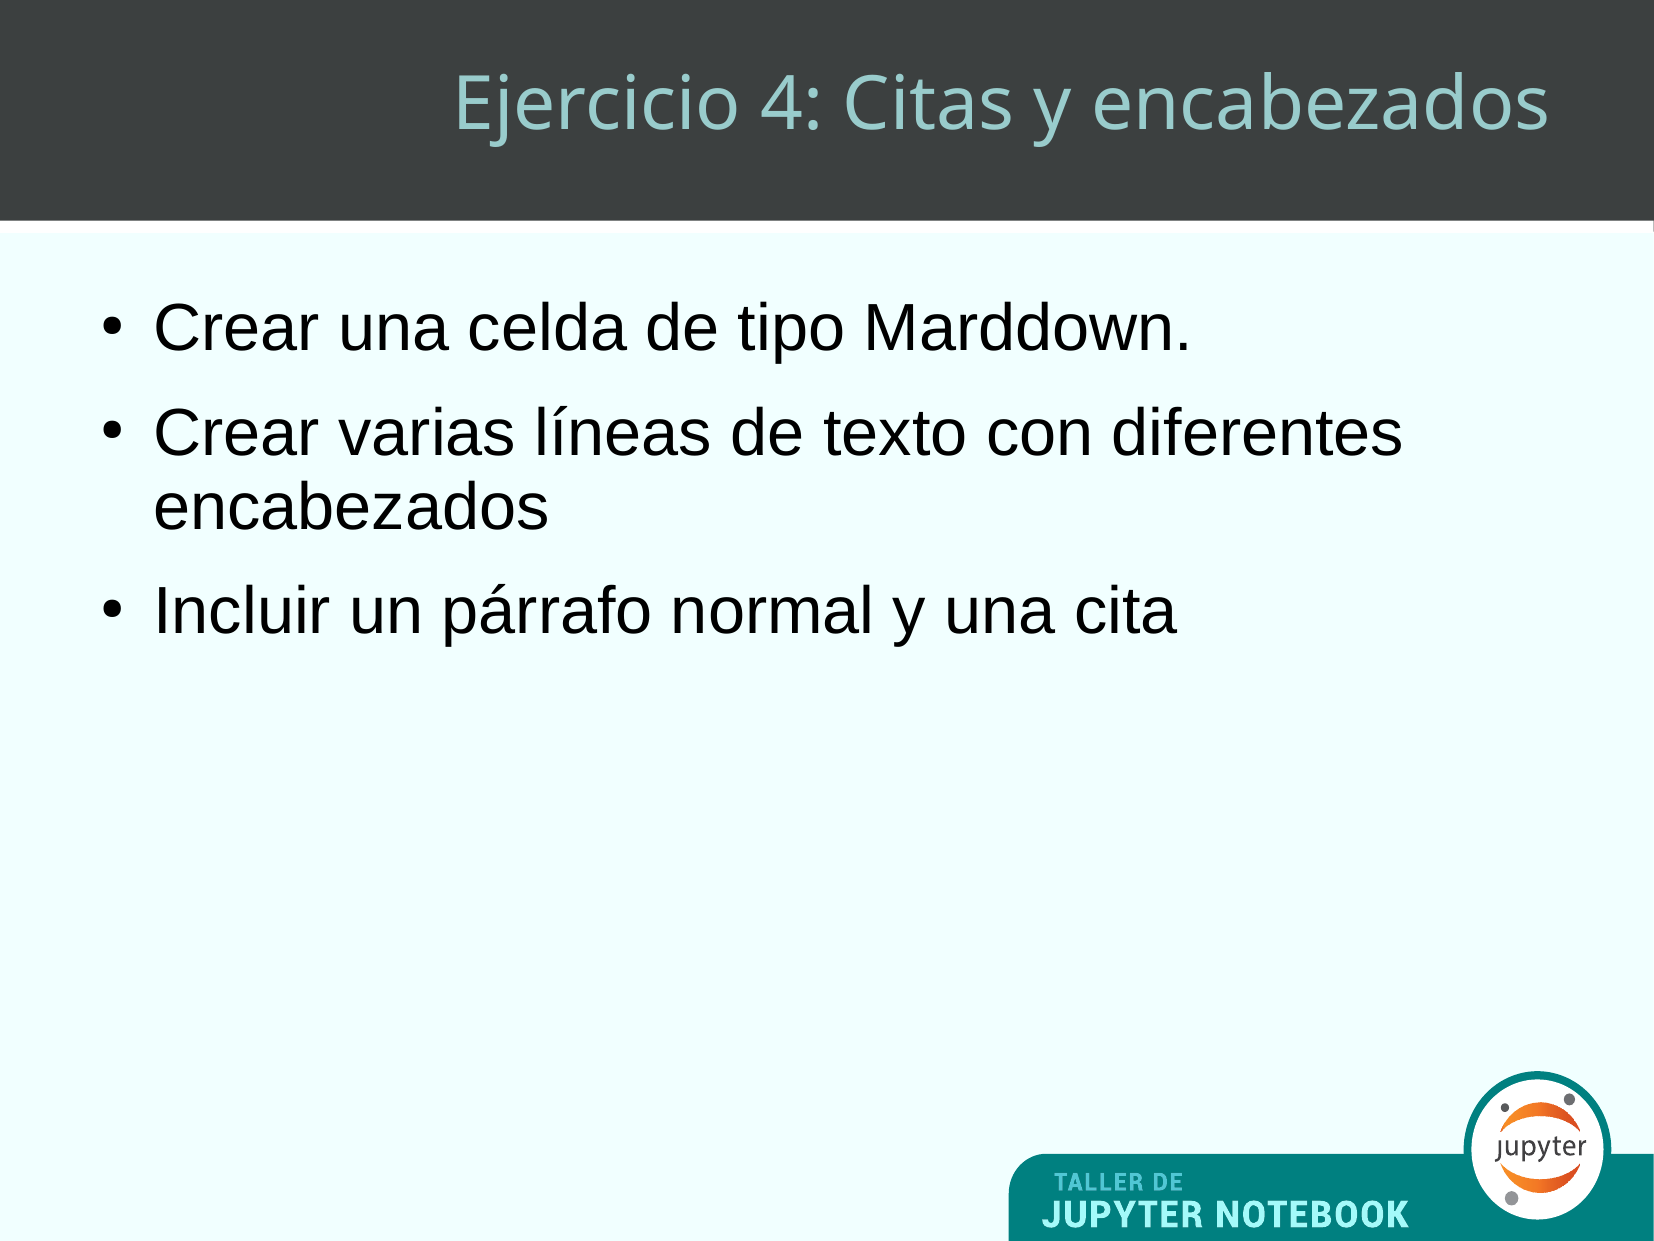

# Ejercicio 4: Citas y encabezados
Crear una celda de tipo Marddown.
Crear varias líneas de texto con diferentes encabezados
Incluir un párrafo normal y una cita